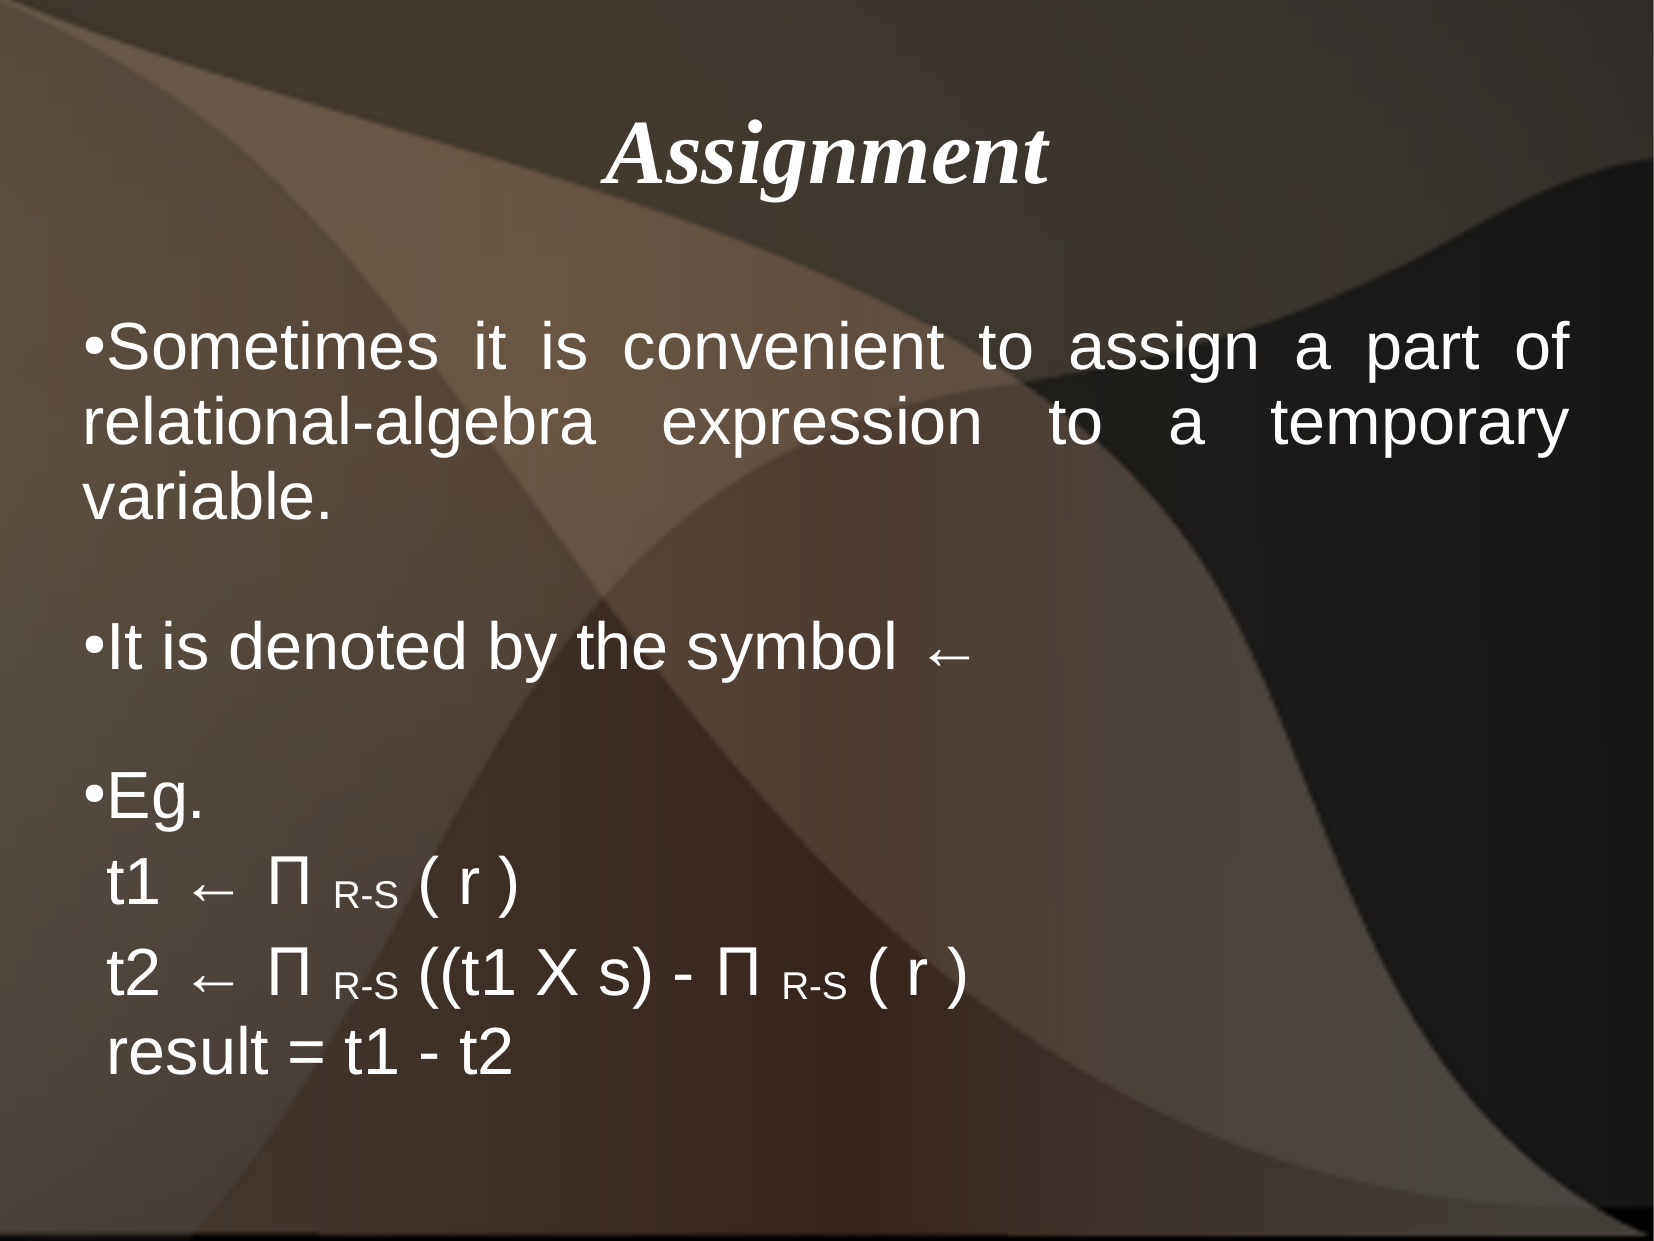

# Assignment
Sometimes it is convenient to assign a part of relational-algebra expression to a temporary variable.
It is denoted by the symbol ←
Eg.
t1 ← Π R-S ( r )
t2 ← Π R-S ((t1 X s) - Π R-S ( r )
result = t1 - t2